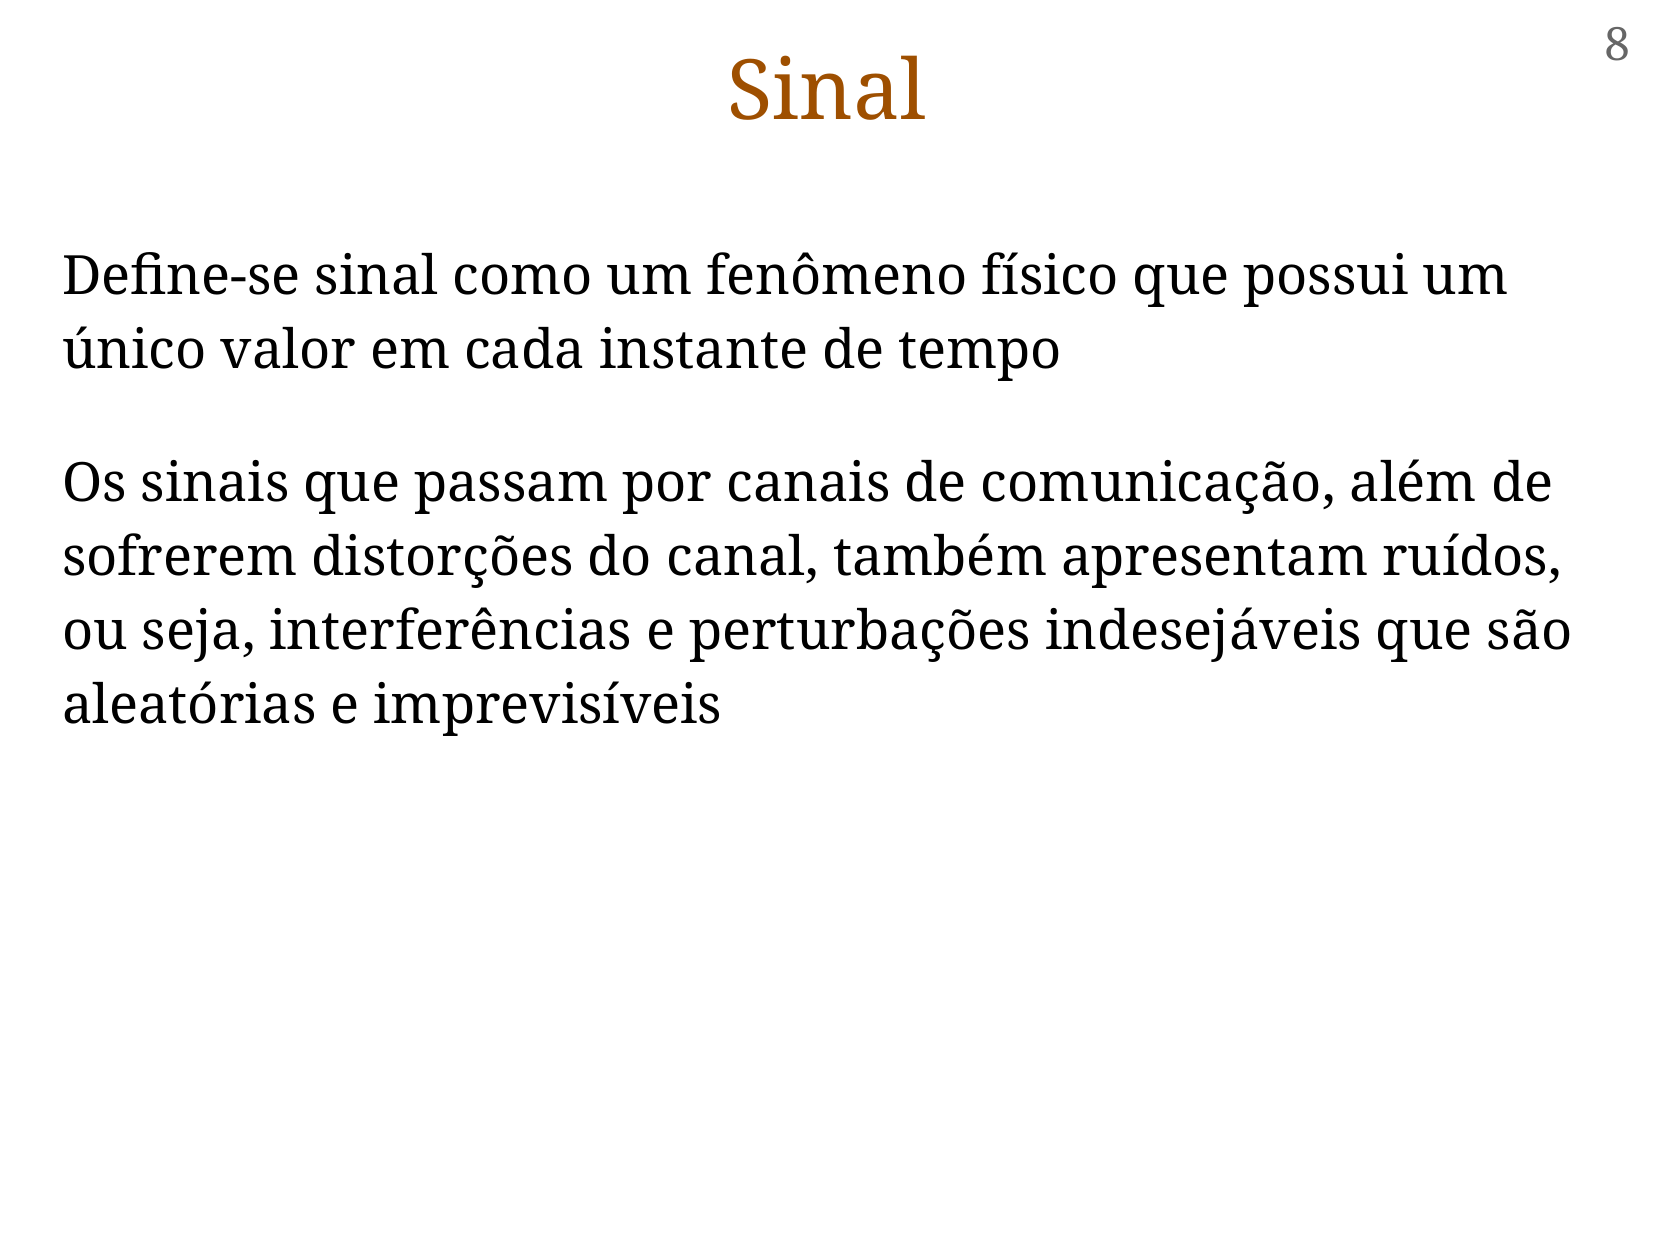

8
# Sinal
Define-se sinal como um fenômeno físico que possui um único valor em cada instante de tempo
Os sinais que passam por canais de comunicação, além de sofrerem distorções do canal, também apresentam ruídos, ou seja, interferências e perturbações indesejáveis que são aleatórias e imprevisíveis